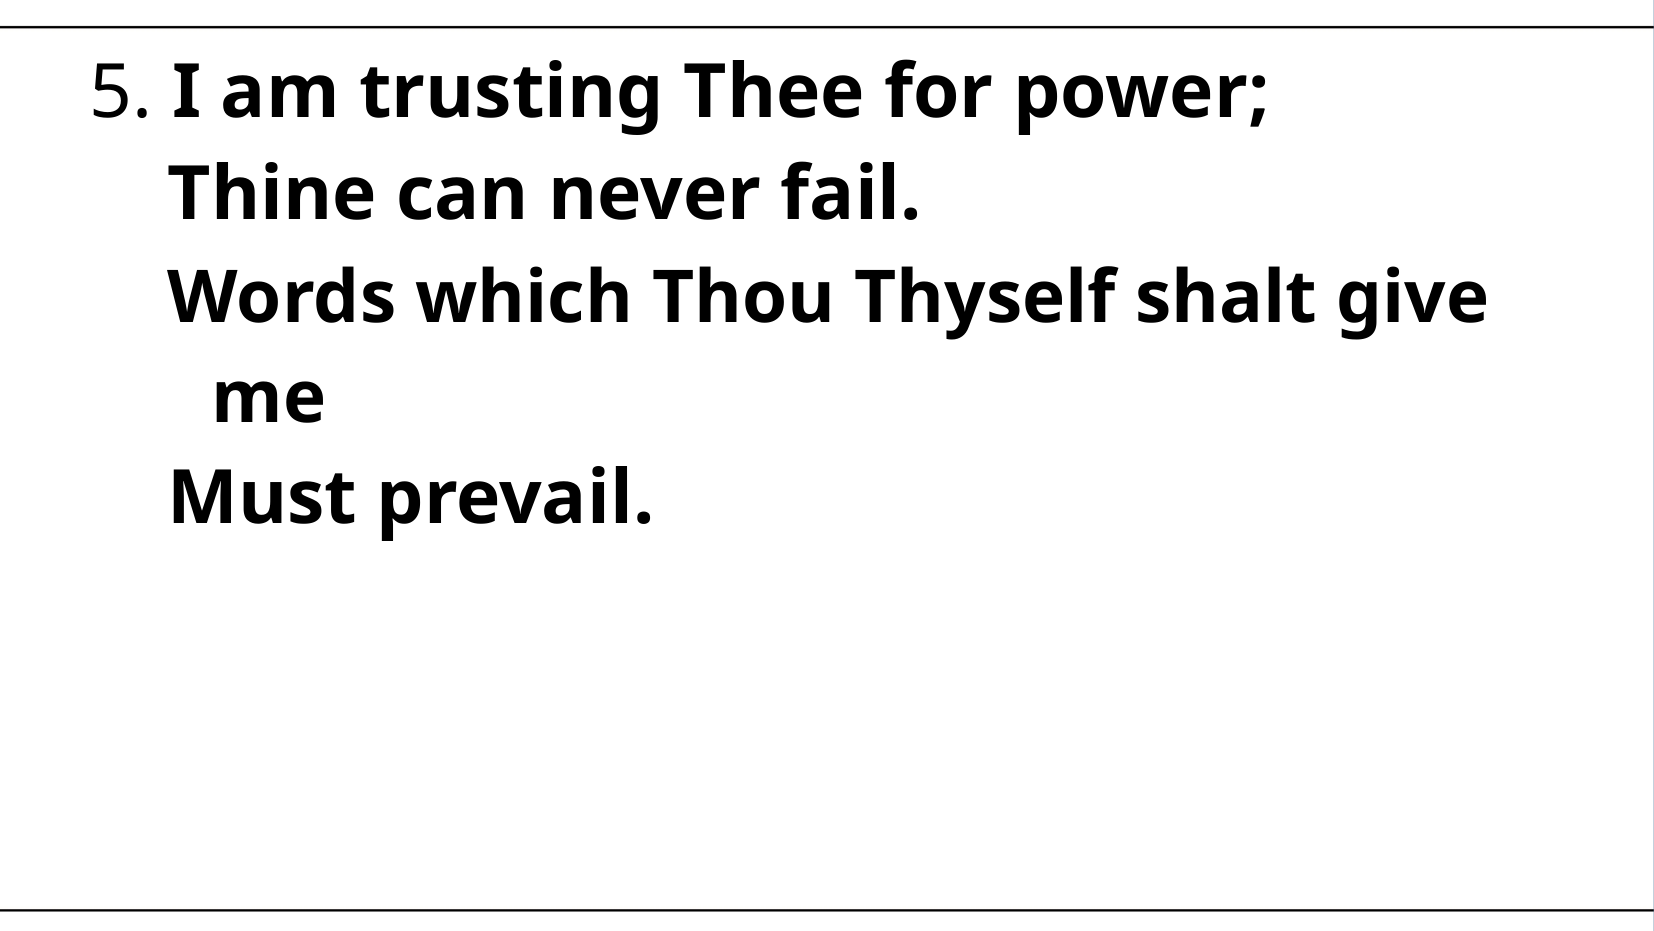

5. I am trusting Thee for power;
 Thine can never fail.
 Words which Thou Thyself shalt give me
 Must prevail.